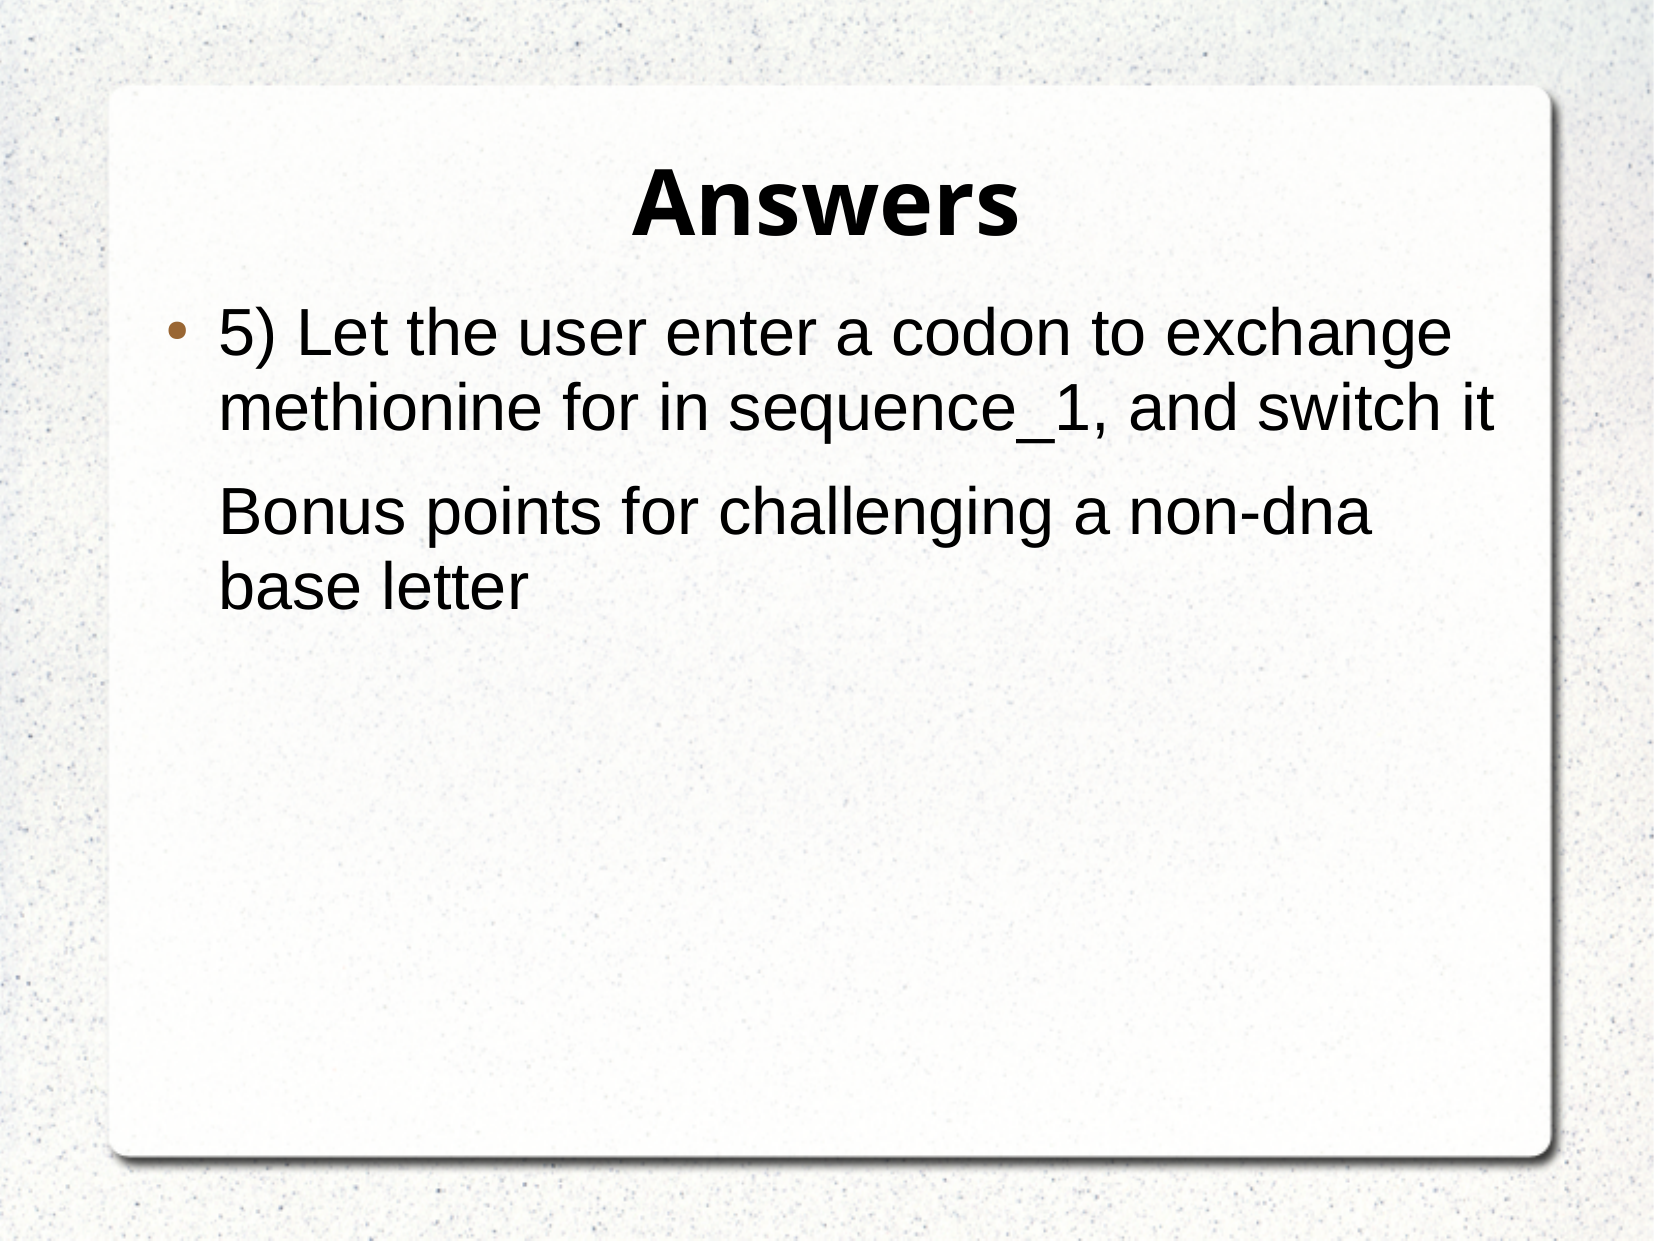

# Answers
5) Let the user enter a codon to exchange methionine for in sequence_1, and switch it
Bonus points for challenging a non-dna base letter